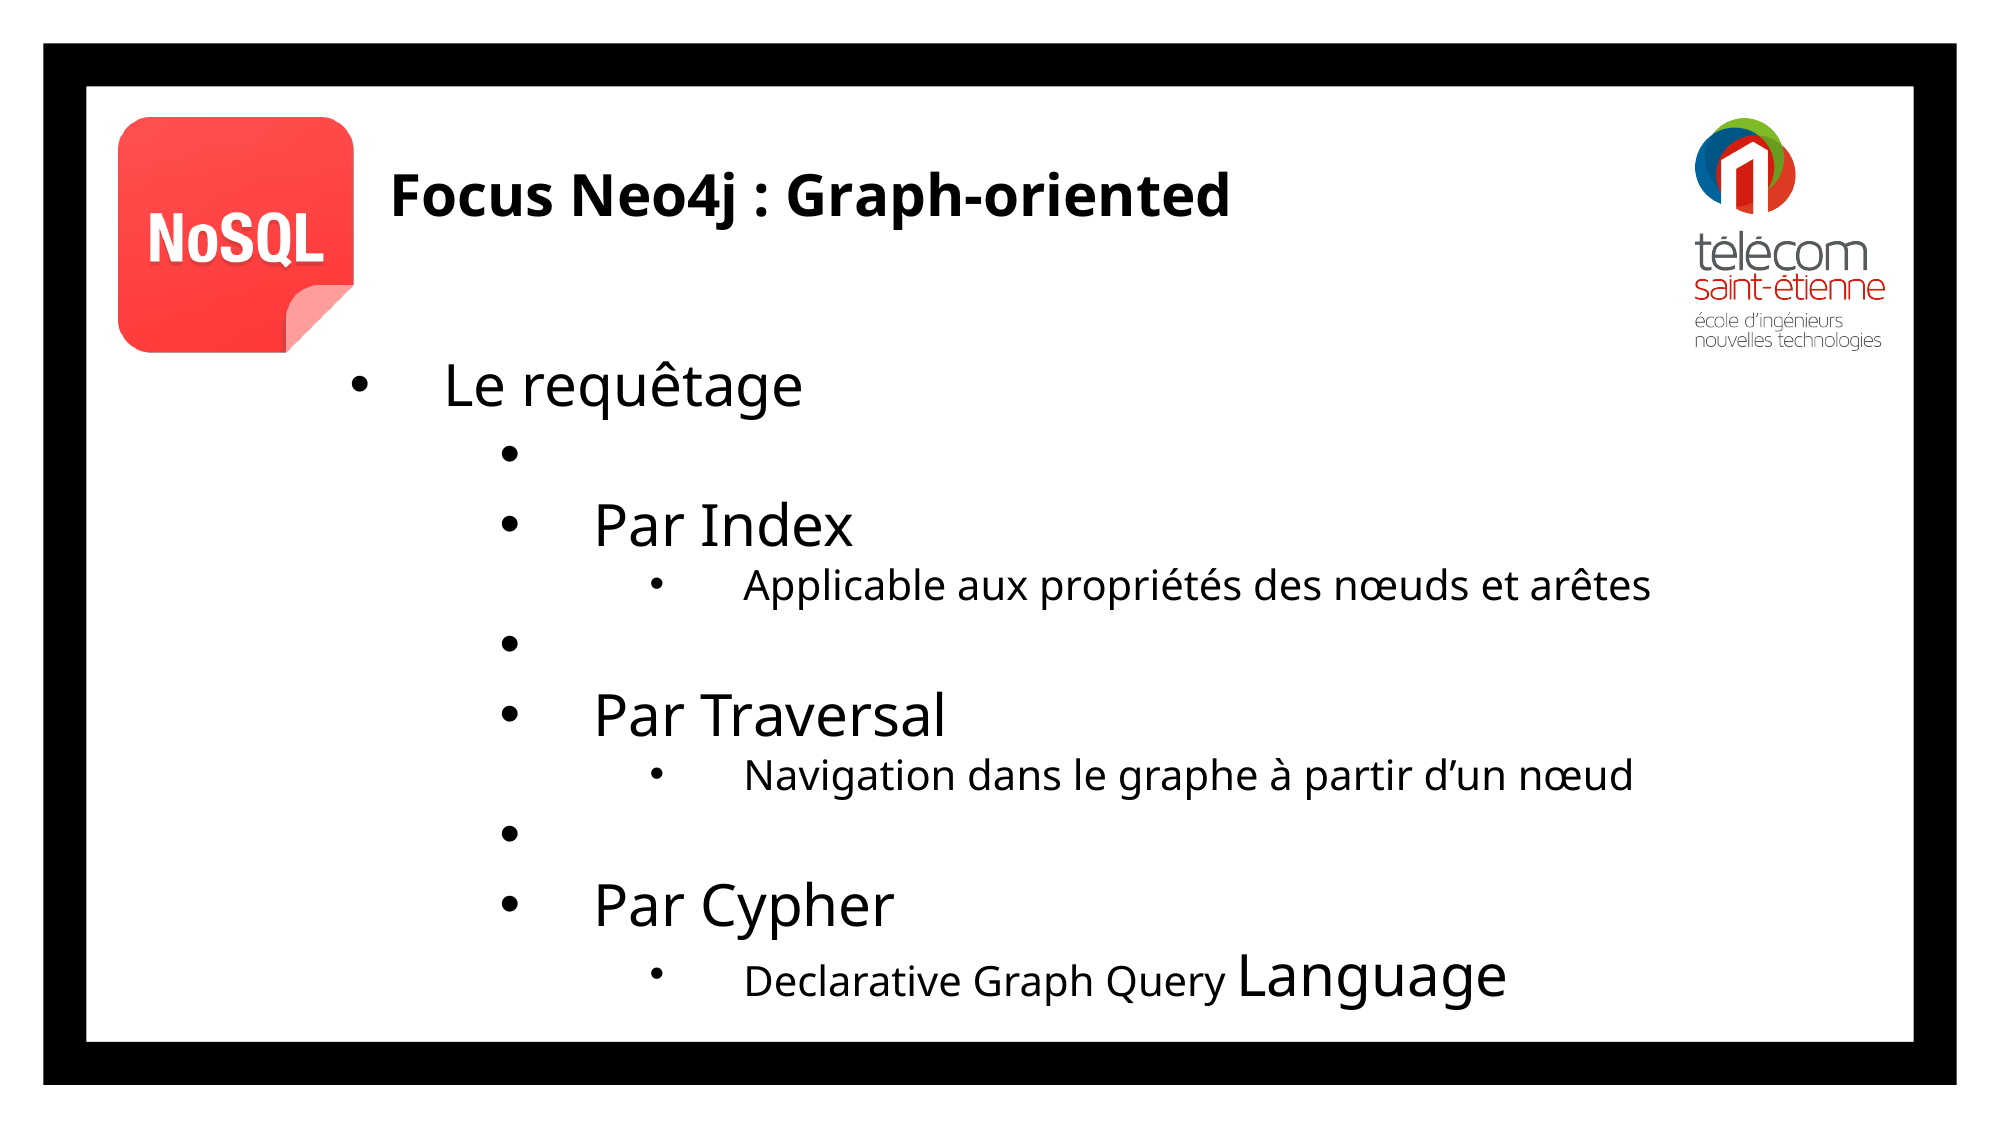

# Focus Neo4j : Graph-oriented
Le requêtage
Par Index
Applicable aux propriétés des nœuds et arêtes
Par Traversal
Navigation dans le graphe à partir d’un nœud
Par Cypher
Declarative Graph Query Language